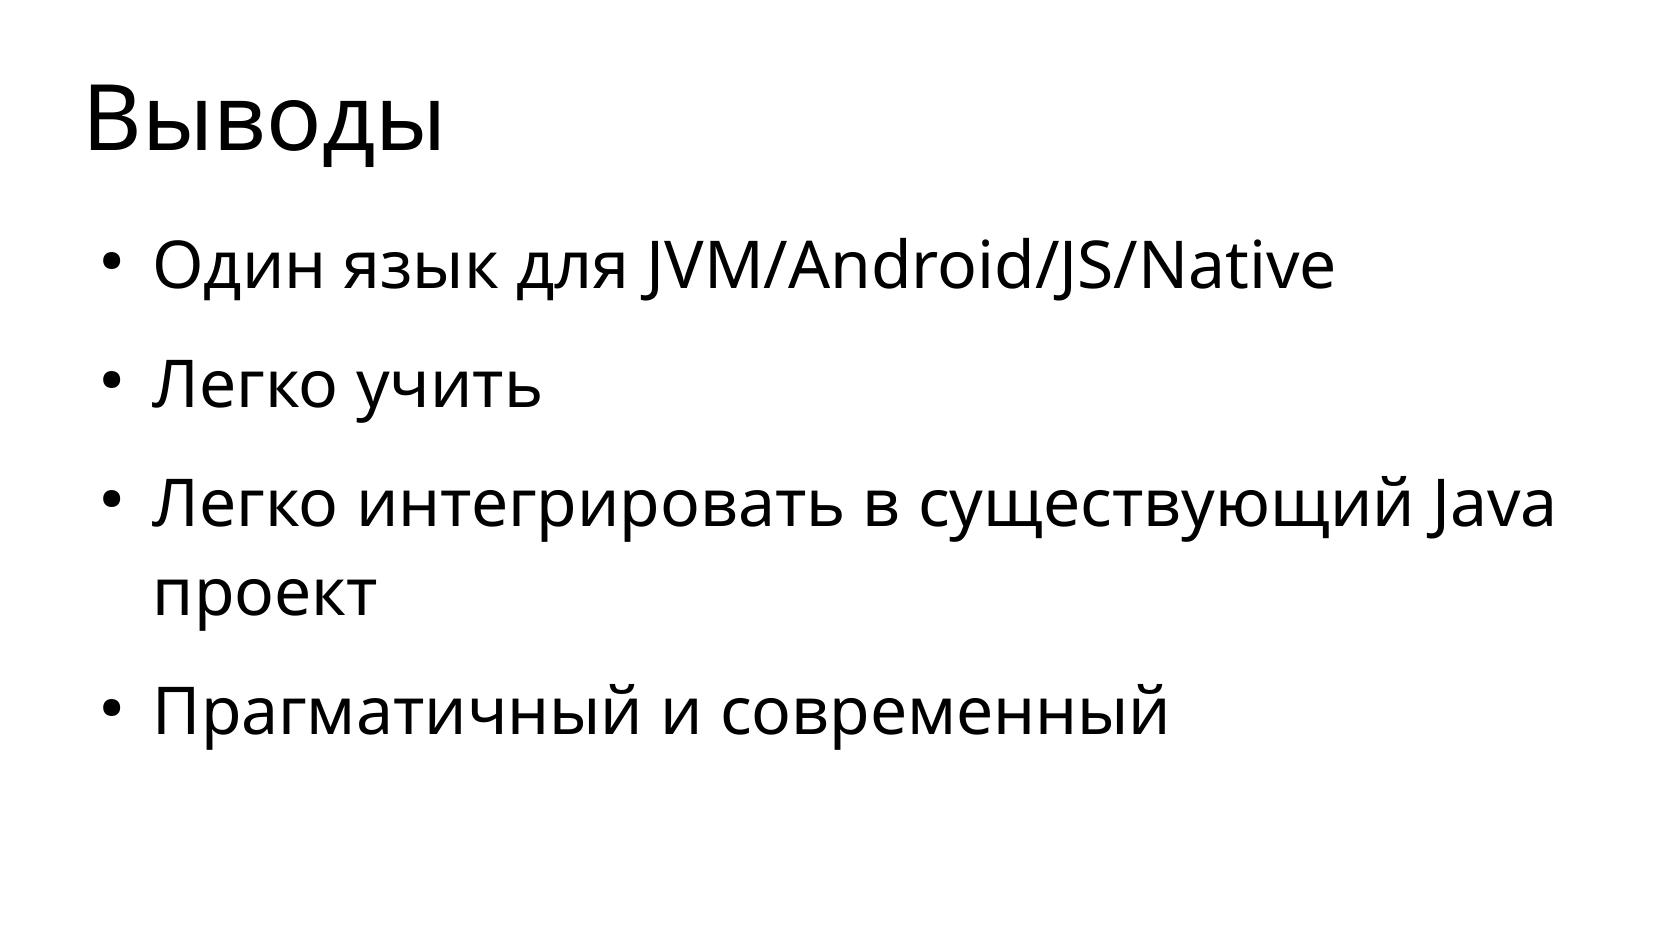

# Выводы
Один язык для JVM/Android/JS/Native
Легко учить
Легко интегрировать в существующий Java проект
Прагматичный и современный